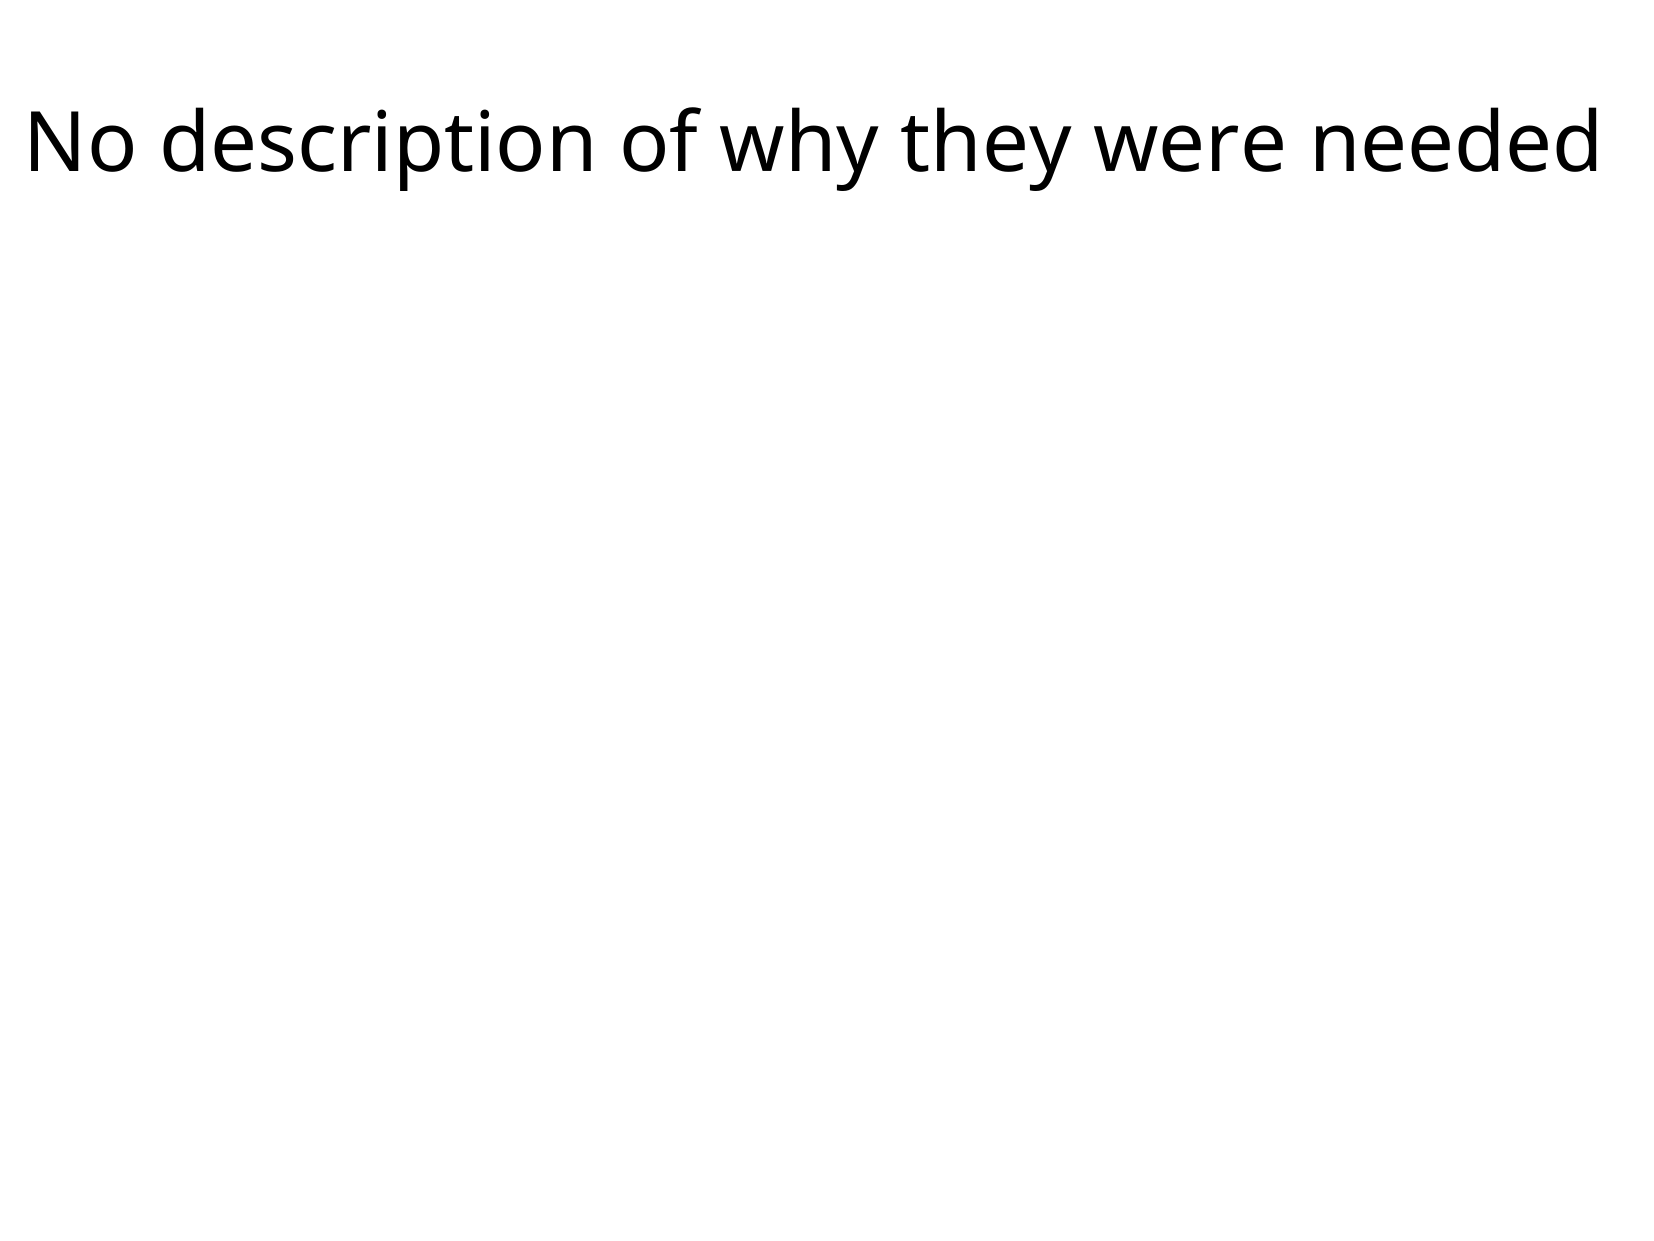

No description of why they were needed